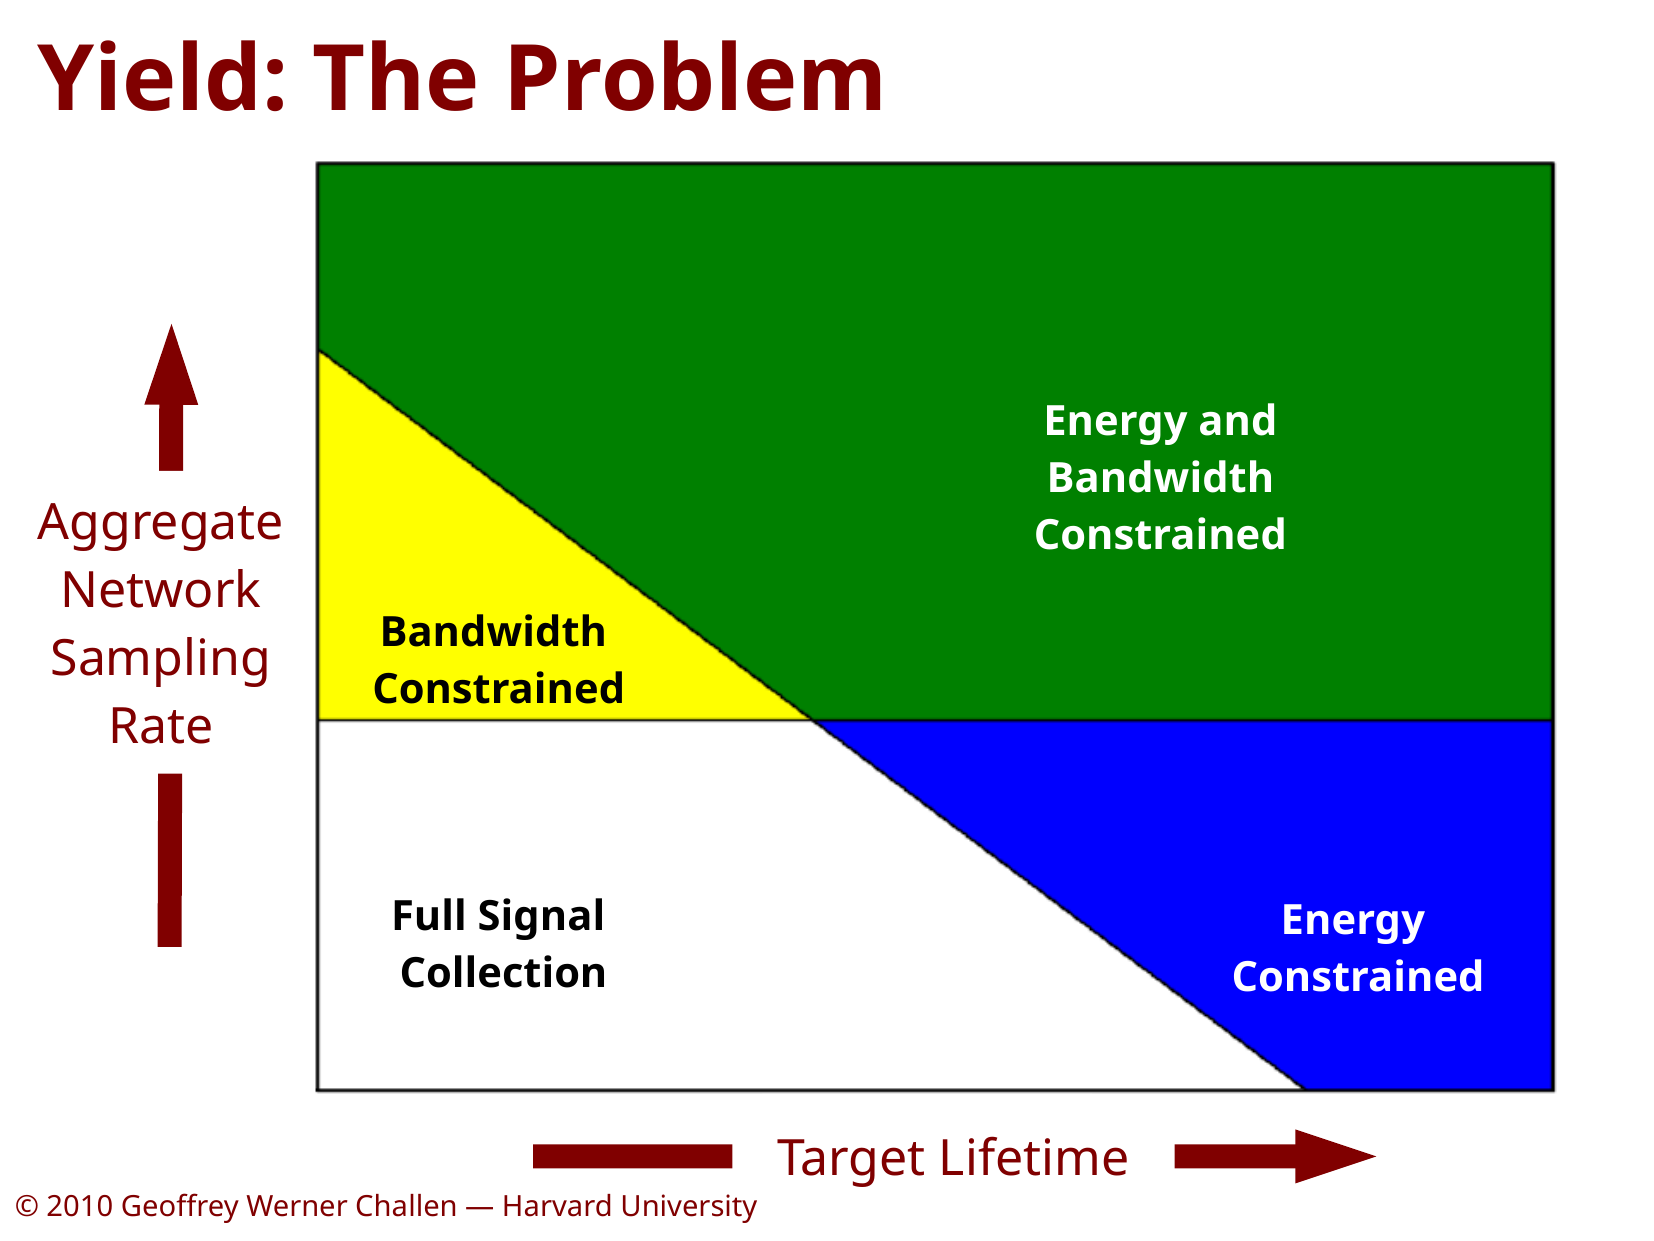

# Yield: The Problem
Energy and
Bandwidth
Constrained
Aggregate Network
Sampling Rate
Bandwidth
Constrained
Full Signal
Collection
Energy
Constrained
Target Lifetime